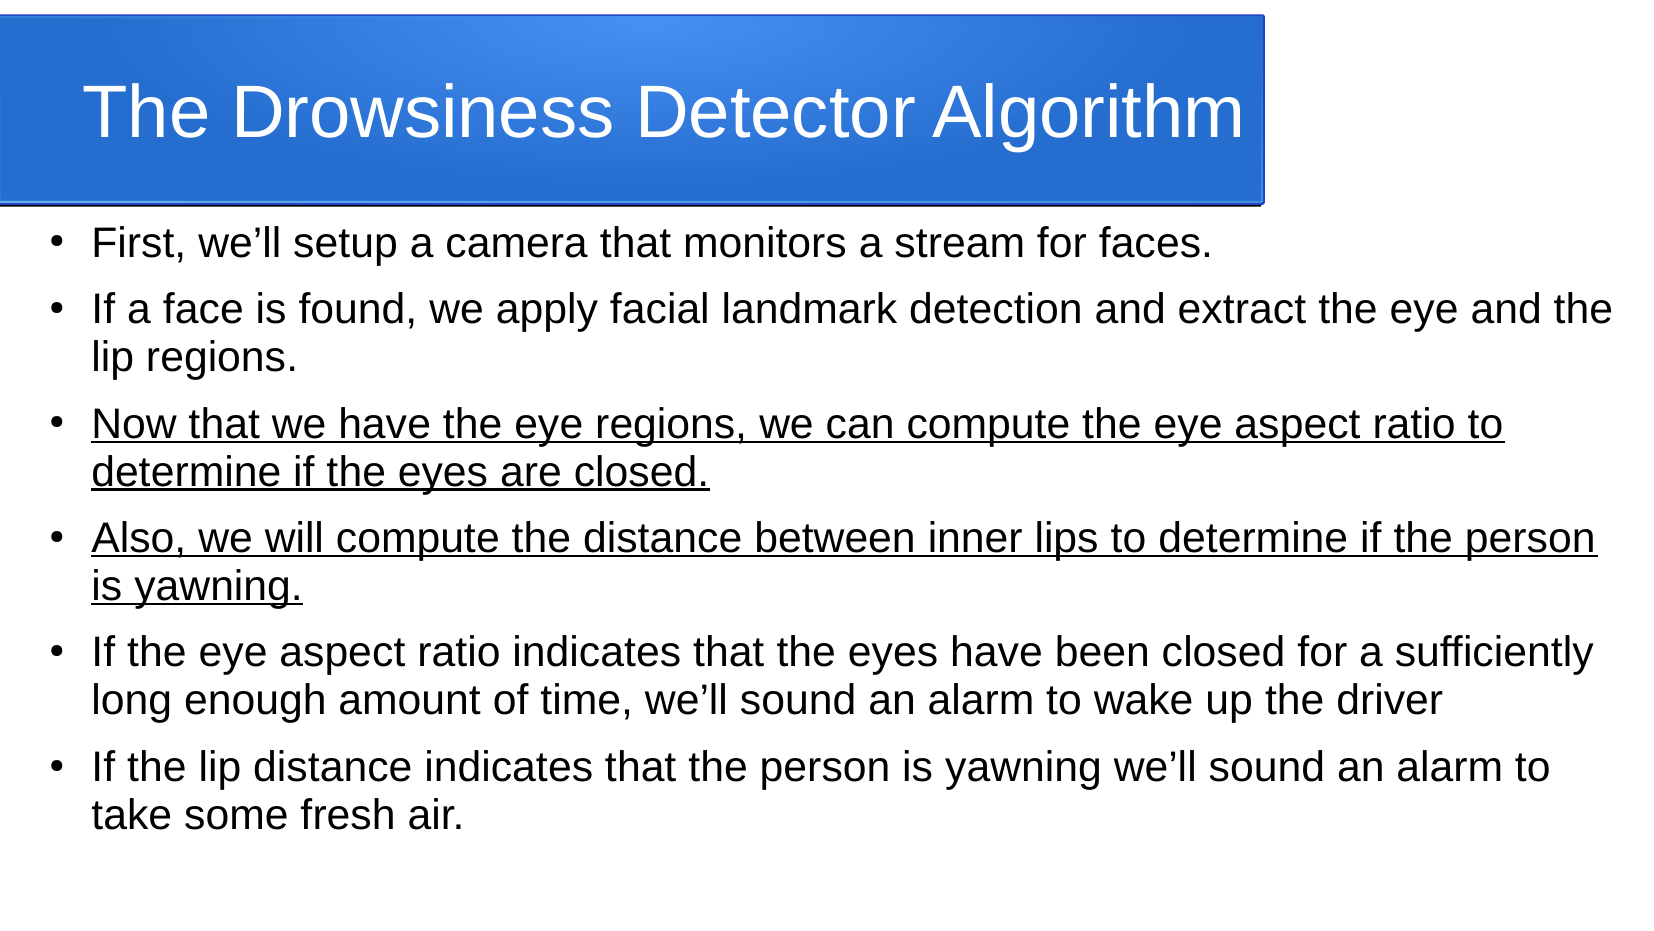

# The Drowsiness Detector Algorithm
First, we’ll setup a camera that monitors a stream for faces.
If a face is found, we apply facial landmark detection and extract the eye and the lip regions.
Now that we have the eye regions, we can compute the eye aspect ratio to determine if the eyes are closed.
Also, we will compute the distance between inner lips to determine if the person is yawning.
If the eye aspect ratio indicates that the eyes have been closed for a sufficiently long enough amount of time, we’ll sound an alarm to wake up the driver
If the lip distance indicates that the person is yawning we’ll sound an alarm to take some fresh air.